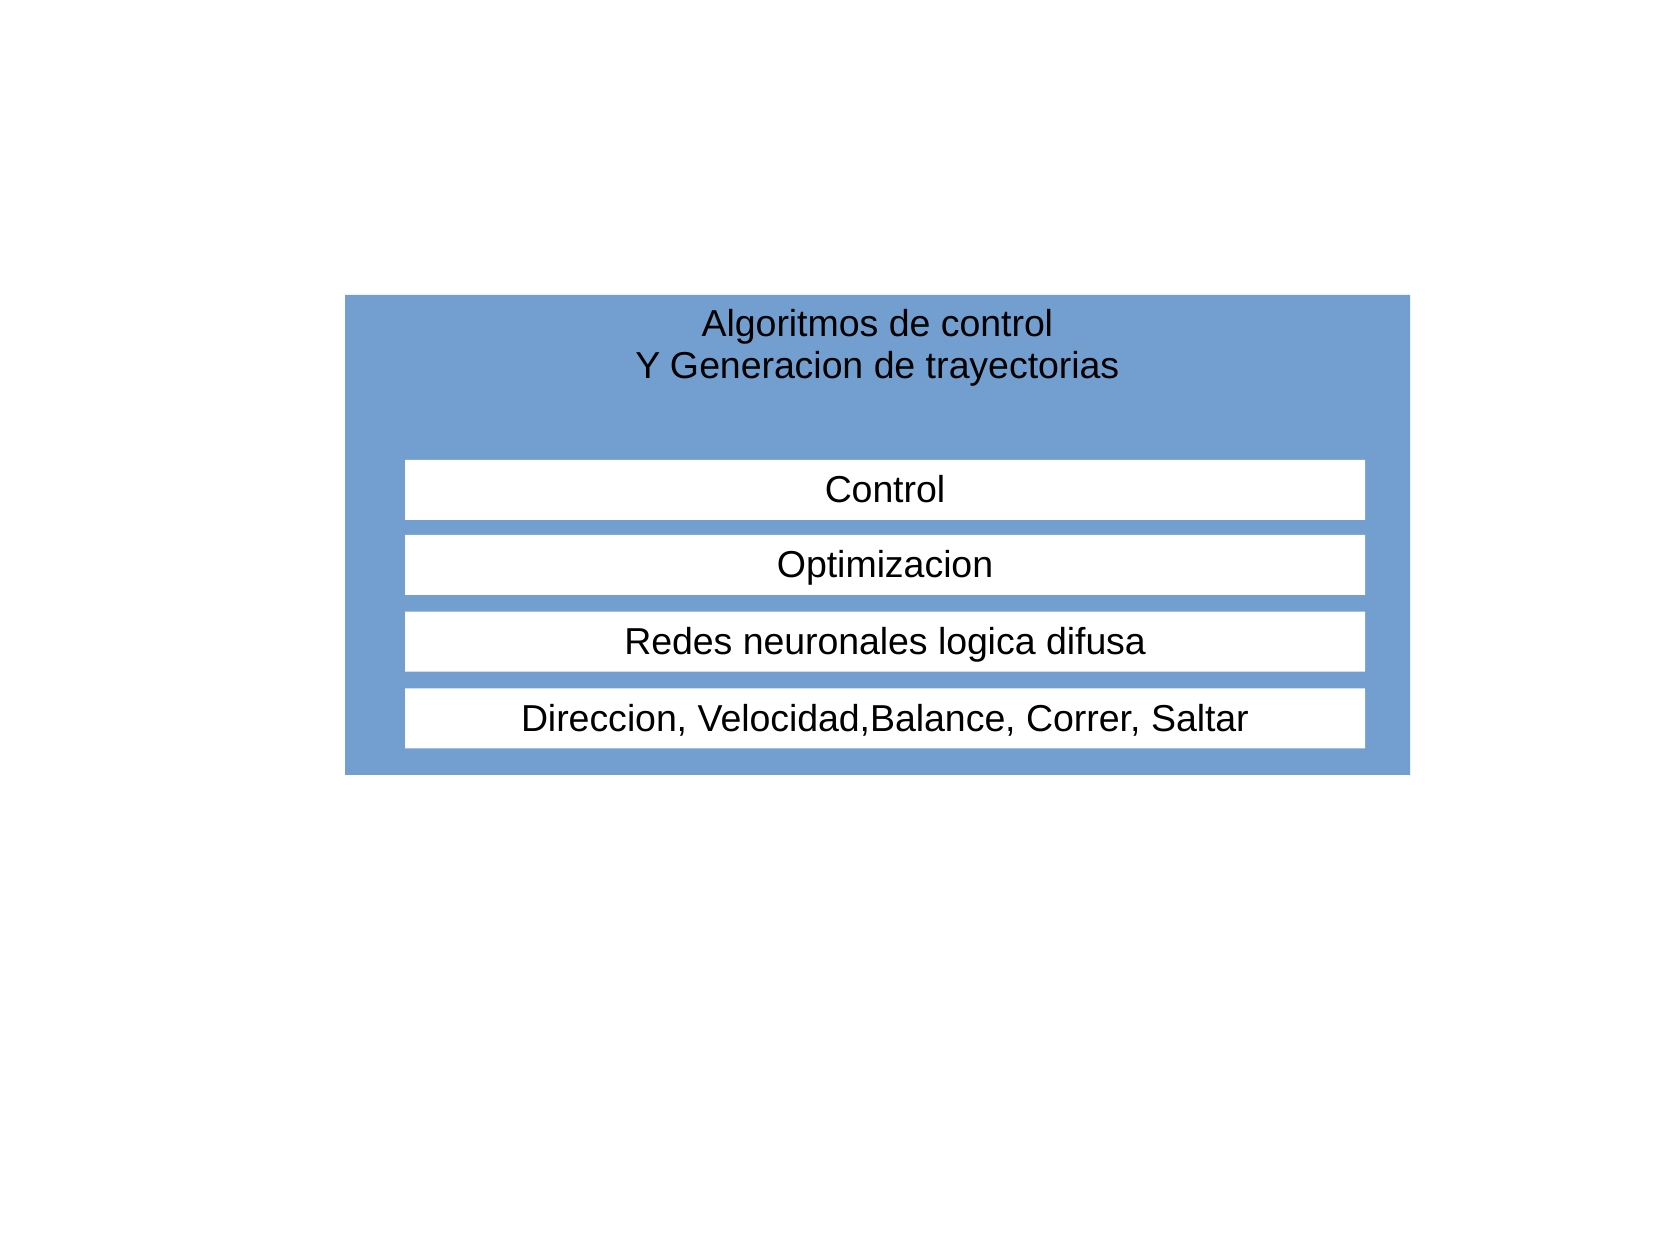

Algoritmos de control
Y Generacion de trayectorias
Control
Optimizacion
Redes neuronales logica difusa
Direccion, Velocidad,Balance, Correr, Saltar